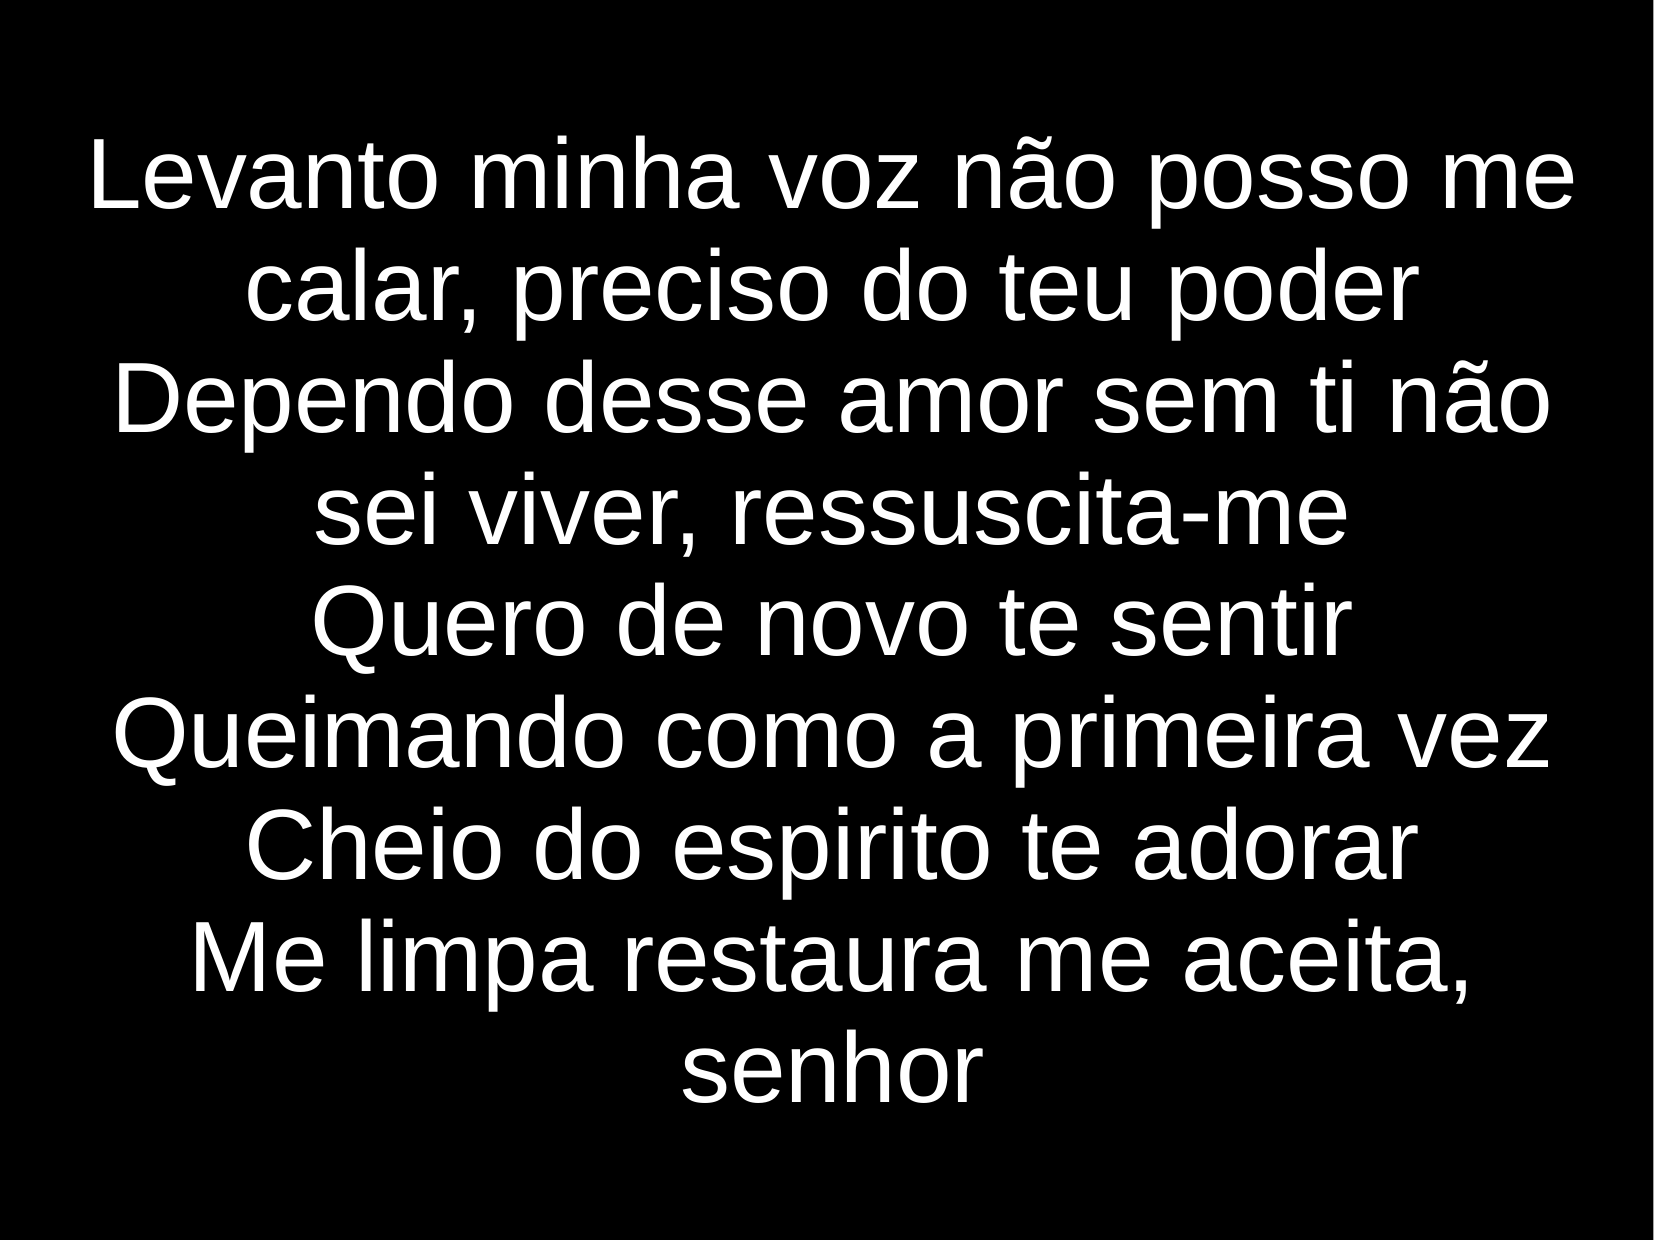

# Levanto minha voz não posso me calar, preciso do teu poder
Dependo desse amor sem ti não sei viver, ressuscita-me
Quero de novo te sentir
Queimando como a primeira vez
Cheio do espirito te adorar
Me limpa restaura me aceita, senhor